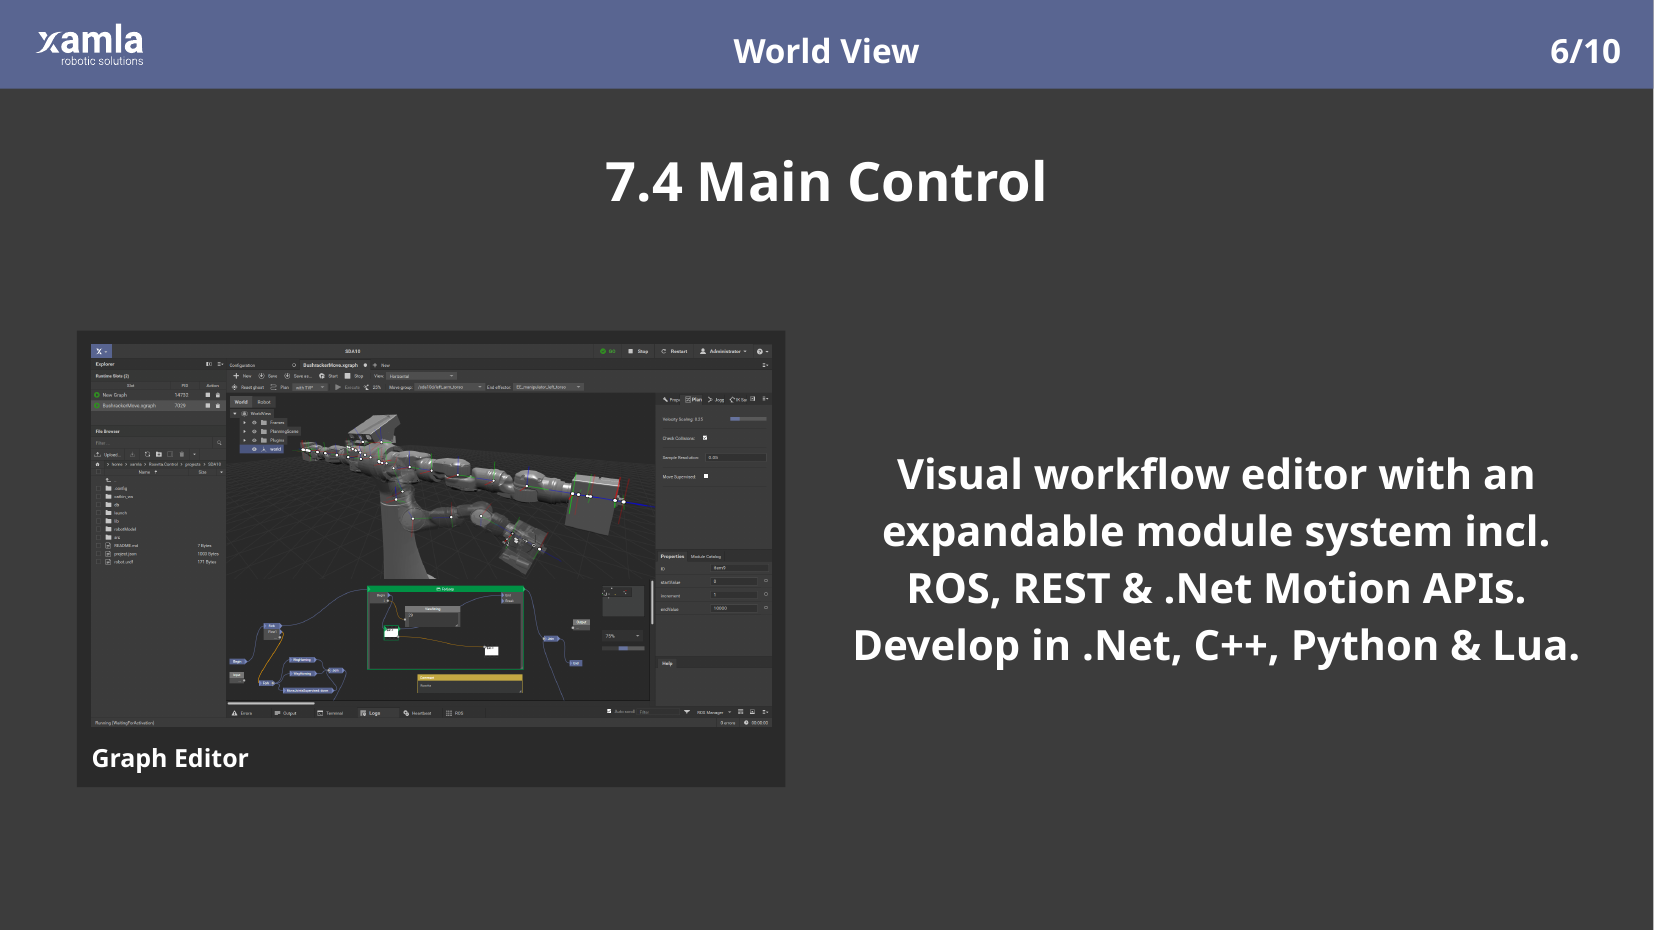

World View
6/10
7.4 Main Control
Visual workflow editor with an expandable module system incl. ROS, REST & .Net Motion APIs. Develop in .Net, C++, Python & Lua.
Graph Editor